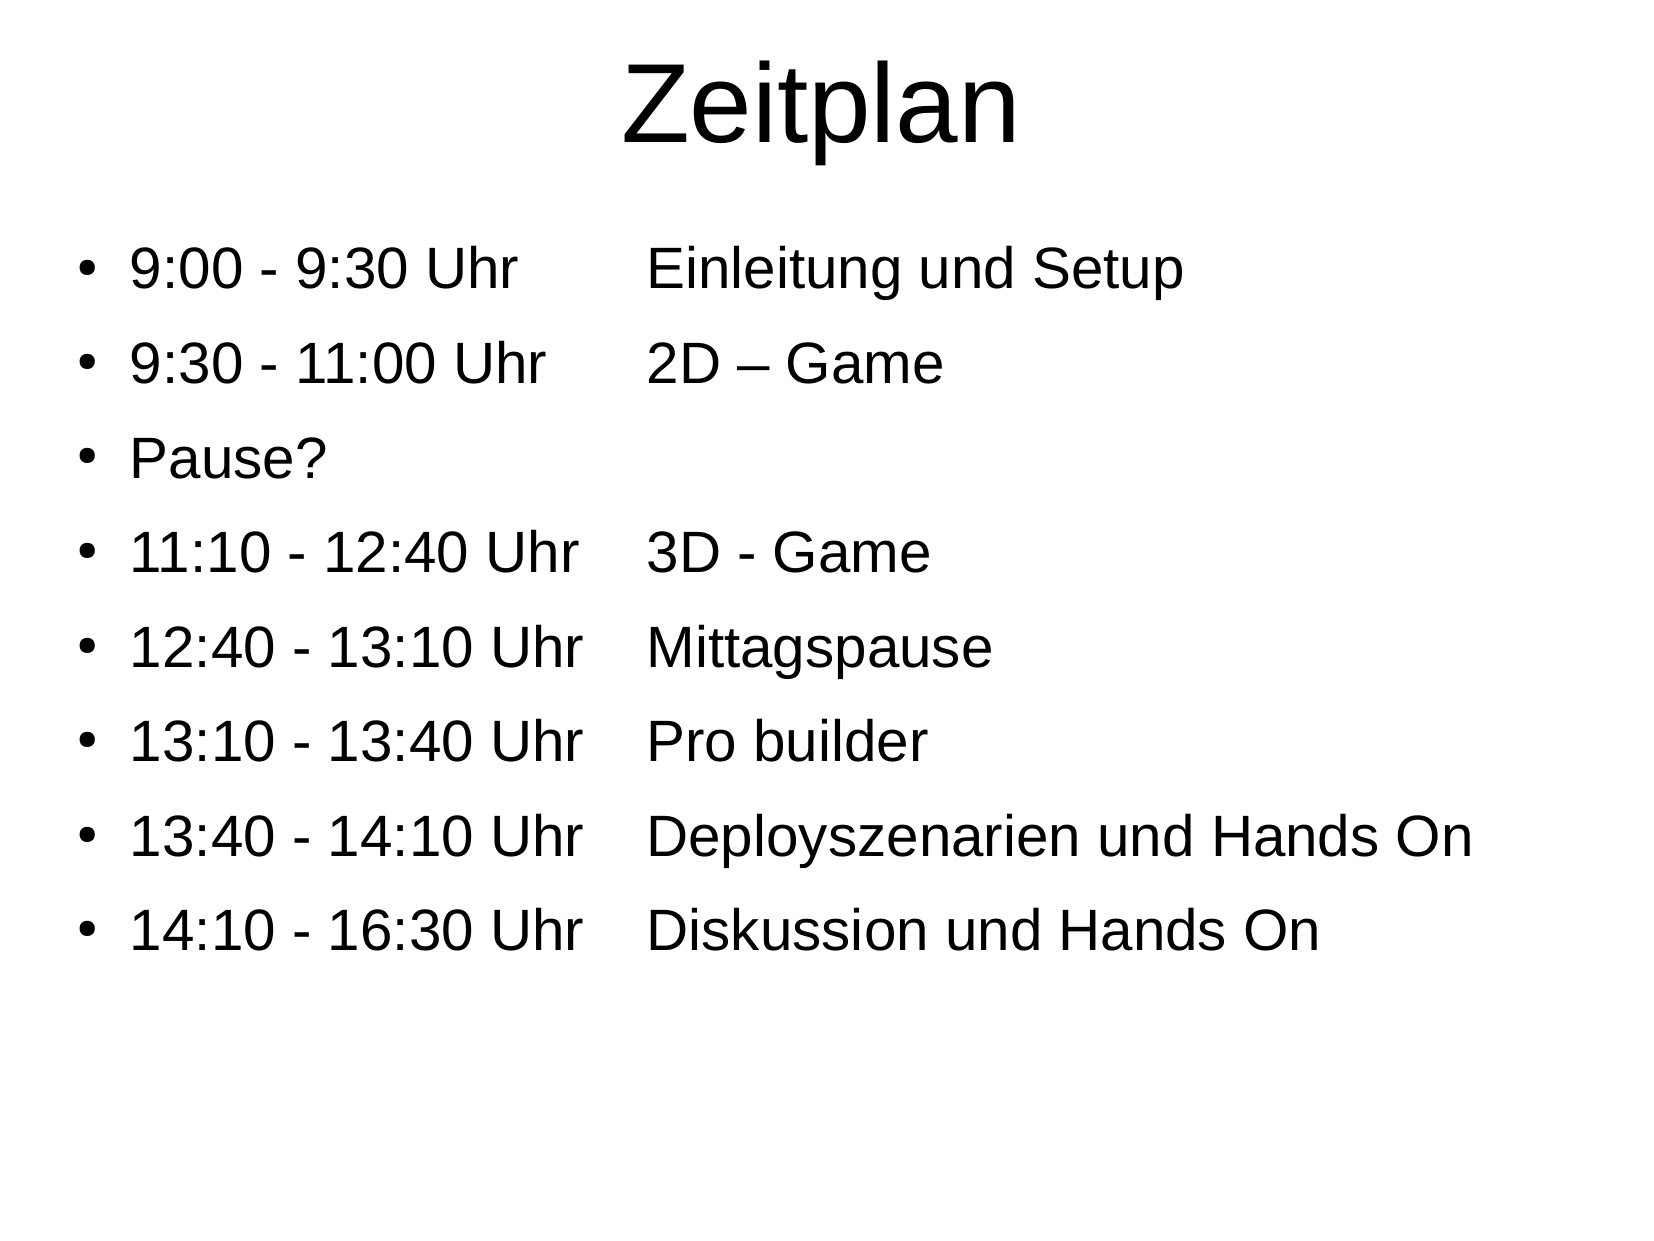

Zeitplan
# 9:00 - 9:30 Uhr 		Einleitung und Setup
9:30 - 11:00 Uhr 		2D – Game
Pause?
11:10 - 12:40 Uhr 	3D - Game
12:40 - 13:10 Uhr 	Mittagspause
13:10 - 13:40 Uhr 	Pro builder
13:40 - 14:10 Uhr	Deployszenarien und Hands On
14:10 - 16:30 Uhr	Diskussion und Hands On